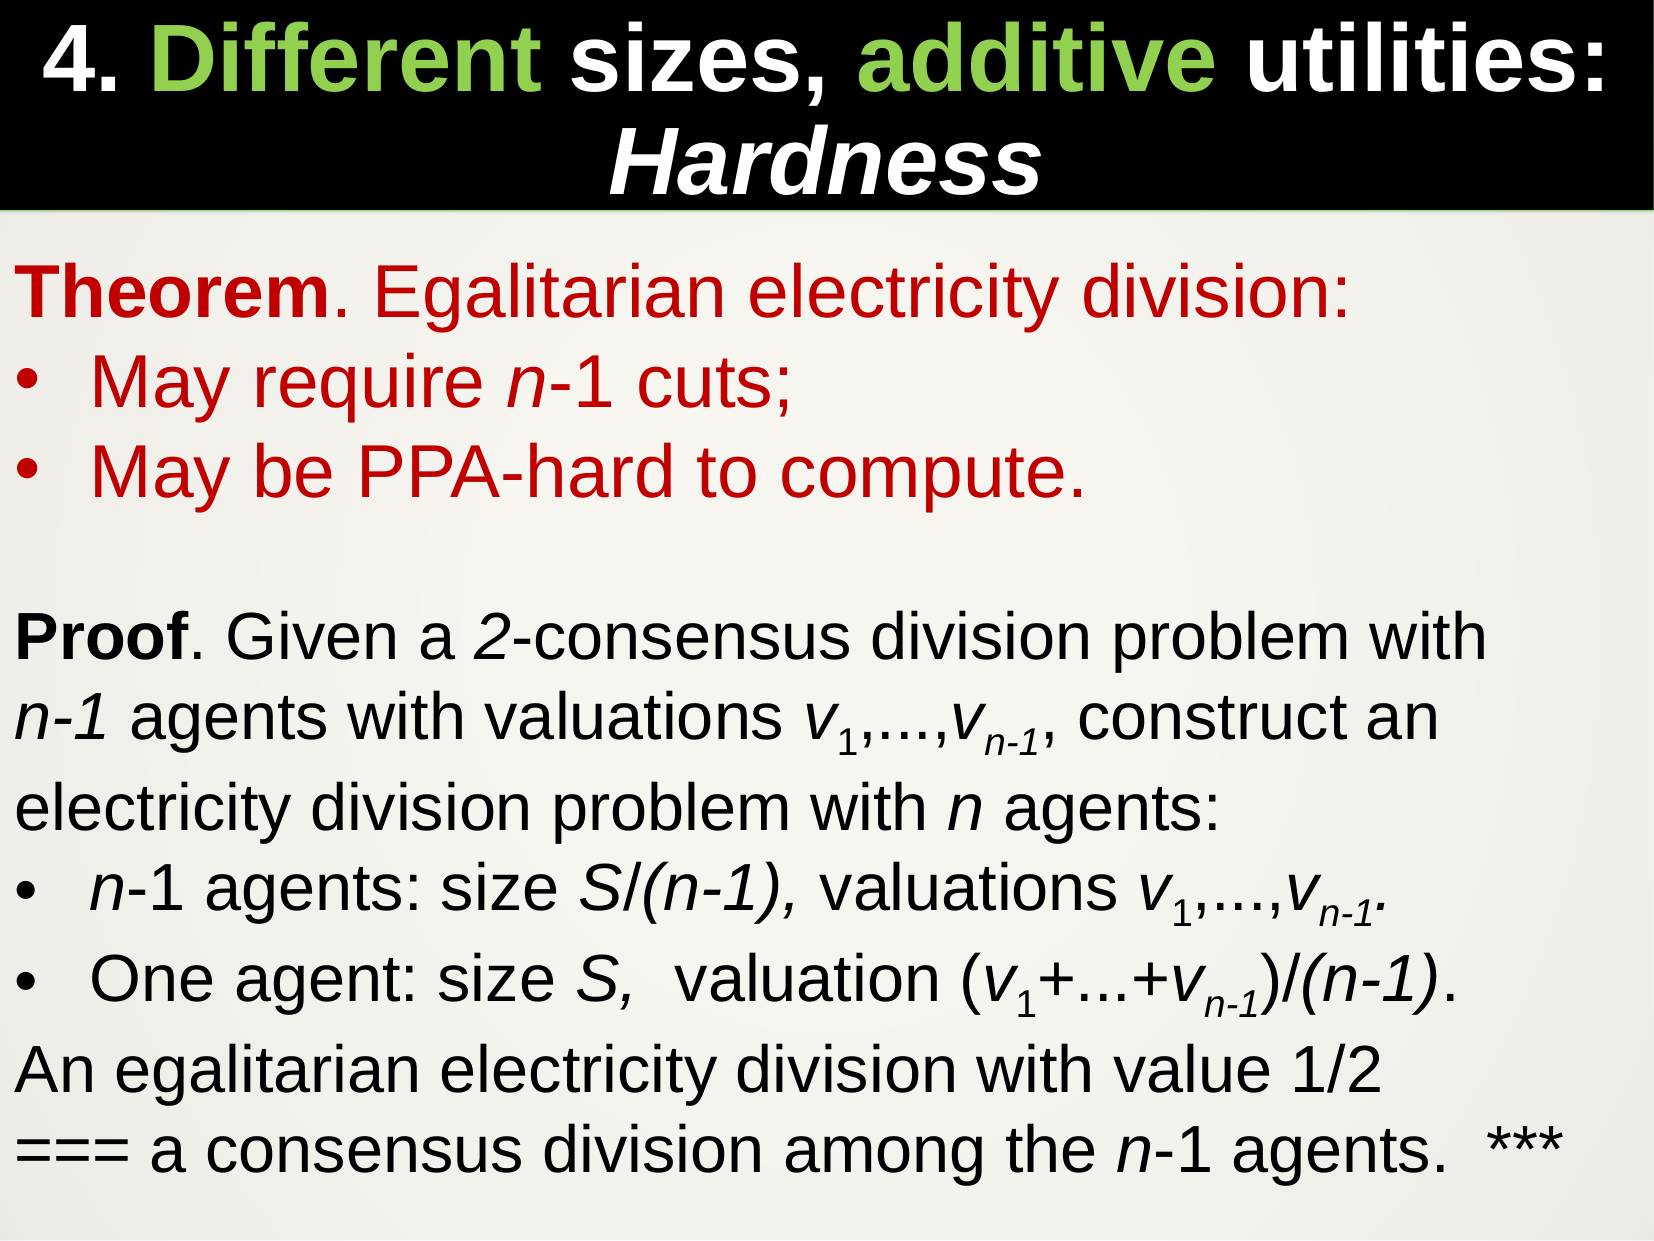

# 4. Different sizes, additive utilities: Hardness
Theorem. Egalitarian electricity division:
May require n-1 cuts;
May be PPA-hard to compute.
Proof. Given a 2-consensus division problem with
n-1 agents with valuations v1,...,vn-1, construct an electricity division problem with n agents:
n-1 agents: size S/(n-1), valuations v1,...,vn-1.
One agent: size S, valuation (v1+...+vn-1)/(n-1).
An egalitarian electricity division with value 1/2
=== a consensus division among the n-1 agents. ***